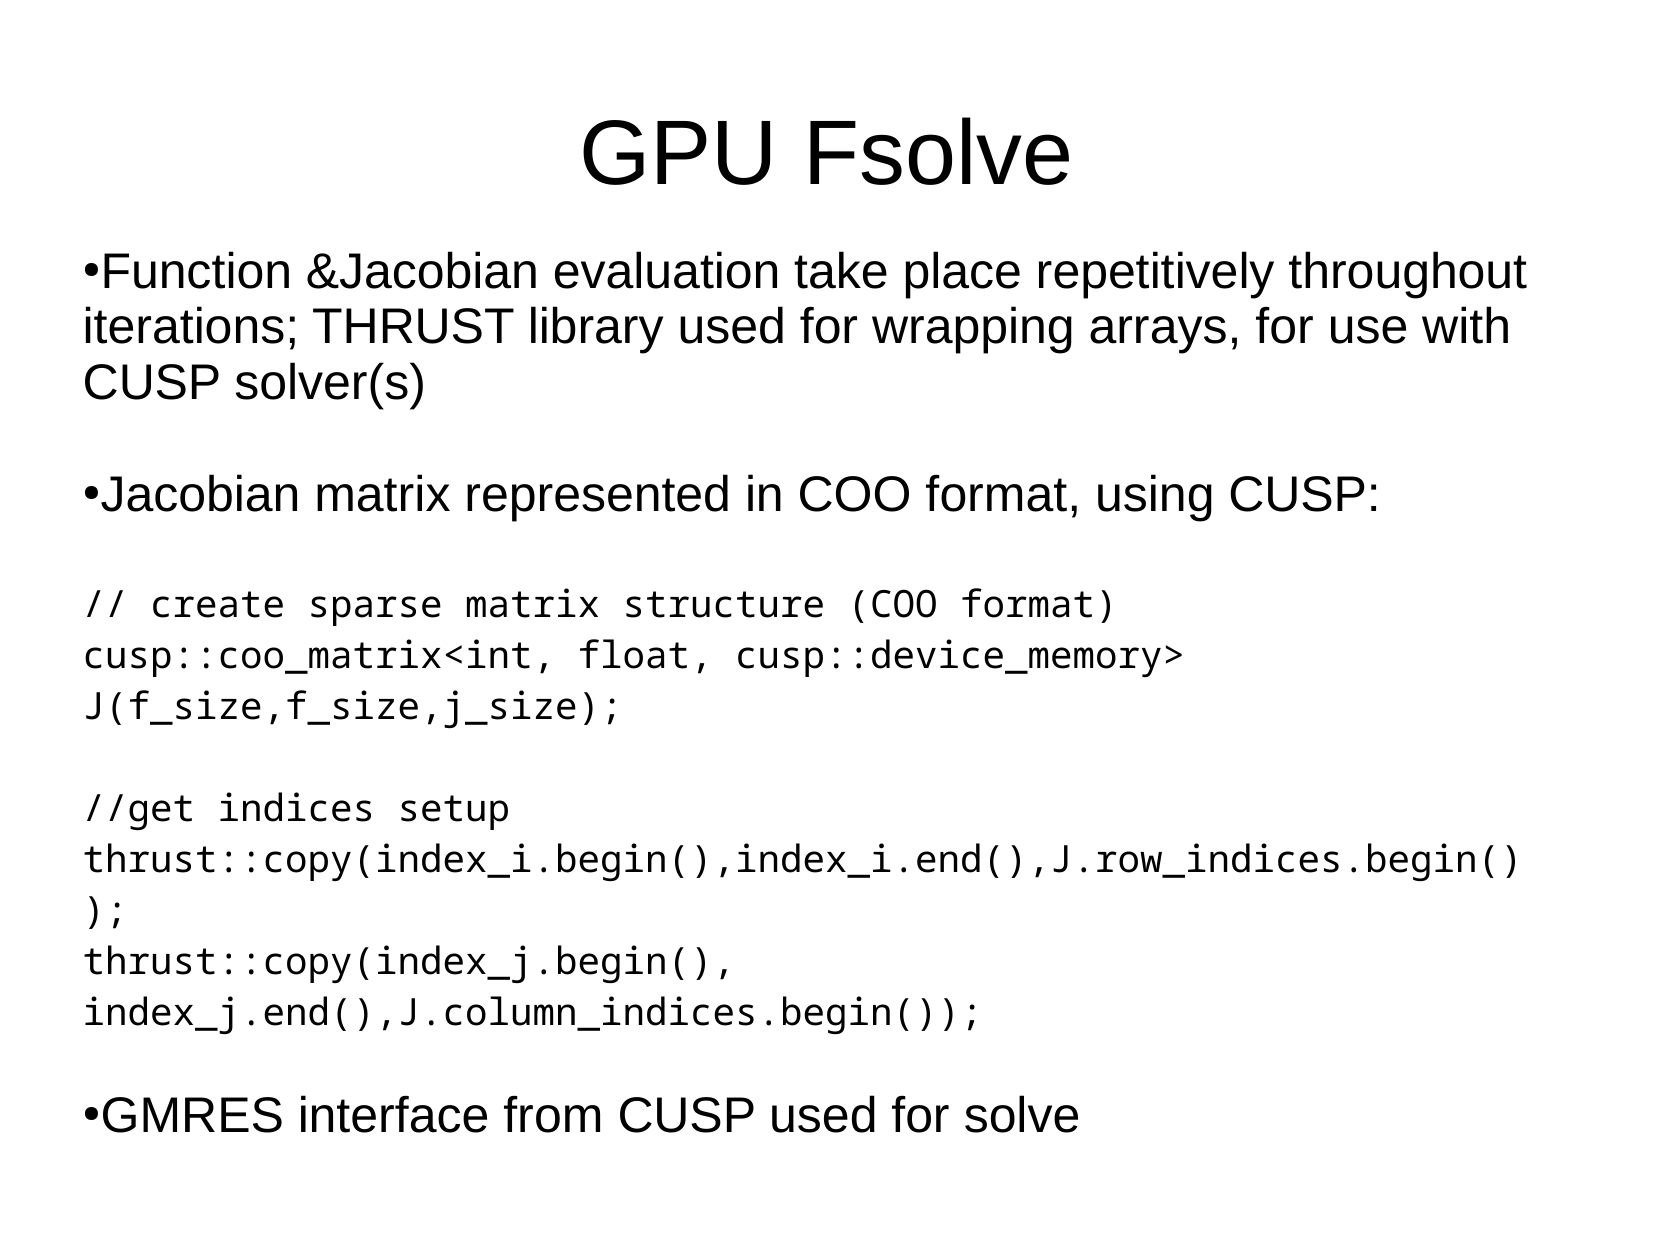

# GPU Fsolve
Function &Jacobian evaluation take place repetitively throughout iterations; THRUST library used for wrapping arrays, for use with CUSP solver(s)
Jacobian matrix represented in COO format, using CUSP:
// create sparse matrix structure (COO format)
cusp::coo_matrix<int, float, cusp::device_memory> J(f_size,f_size,j_size);
//get indices setup
thrust::copy(index_i.begin(),index_i.end(),J.row_indices.begin());
thrust::copy(index_j.begin(), index_j.end(),J.column_indices.begin());
GMRES interface from CUSP used for solve